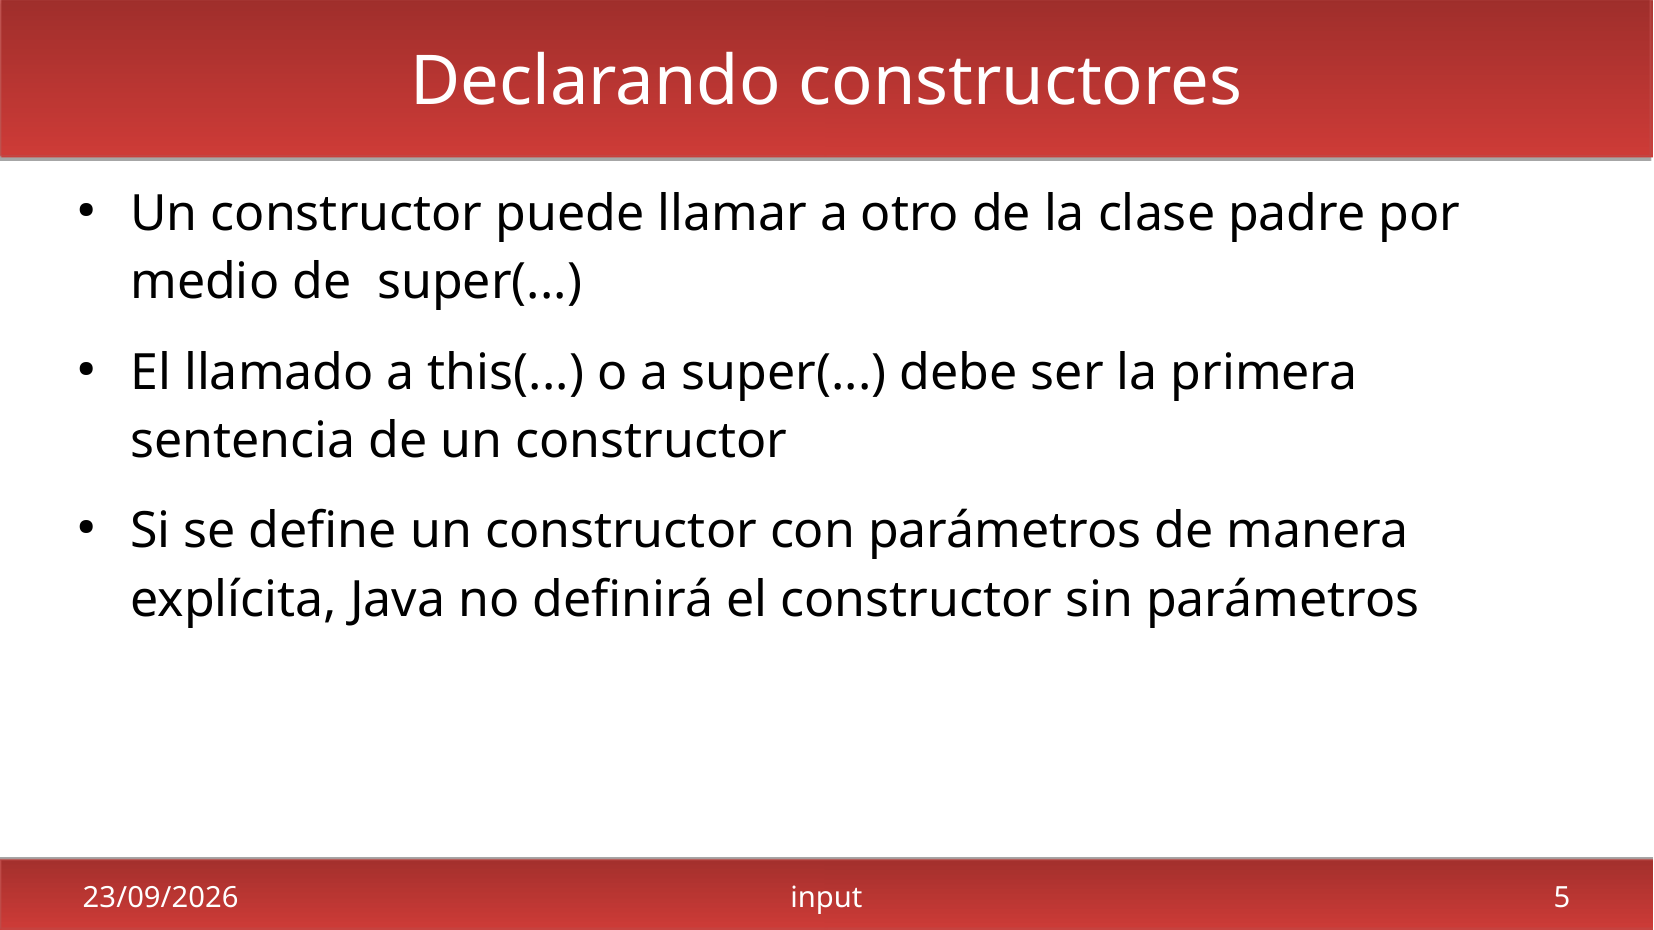

# Declarando constructores
Un constructor puede llamar a otro de la clase padre por medio de super(...)
El llamado a this(...) o a super(...) debe ser la primera sentencia de un constructor
Si se define un constructor con parámetros de manera explícita, Java no definirá el constructor sin parámetros
Presentation
5